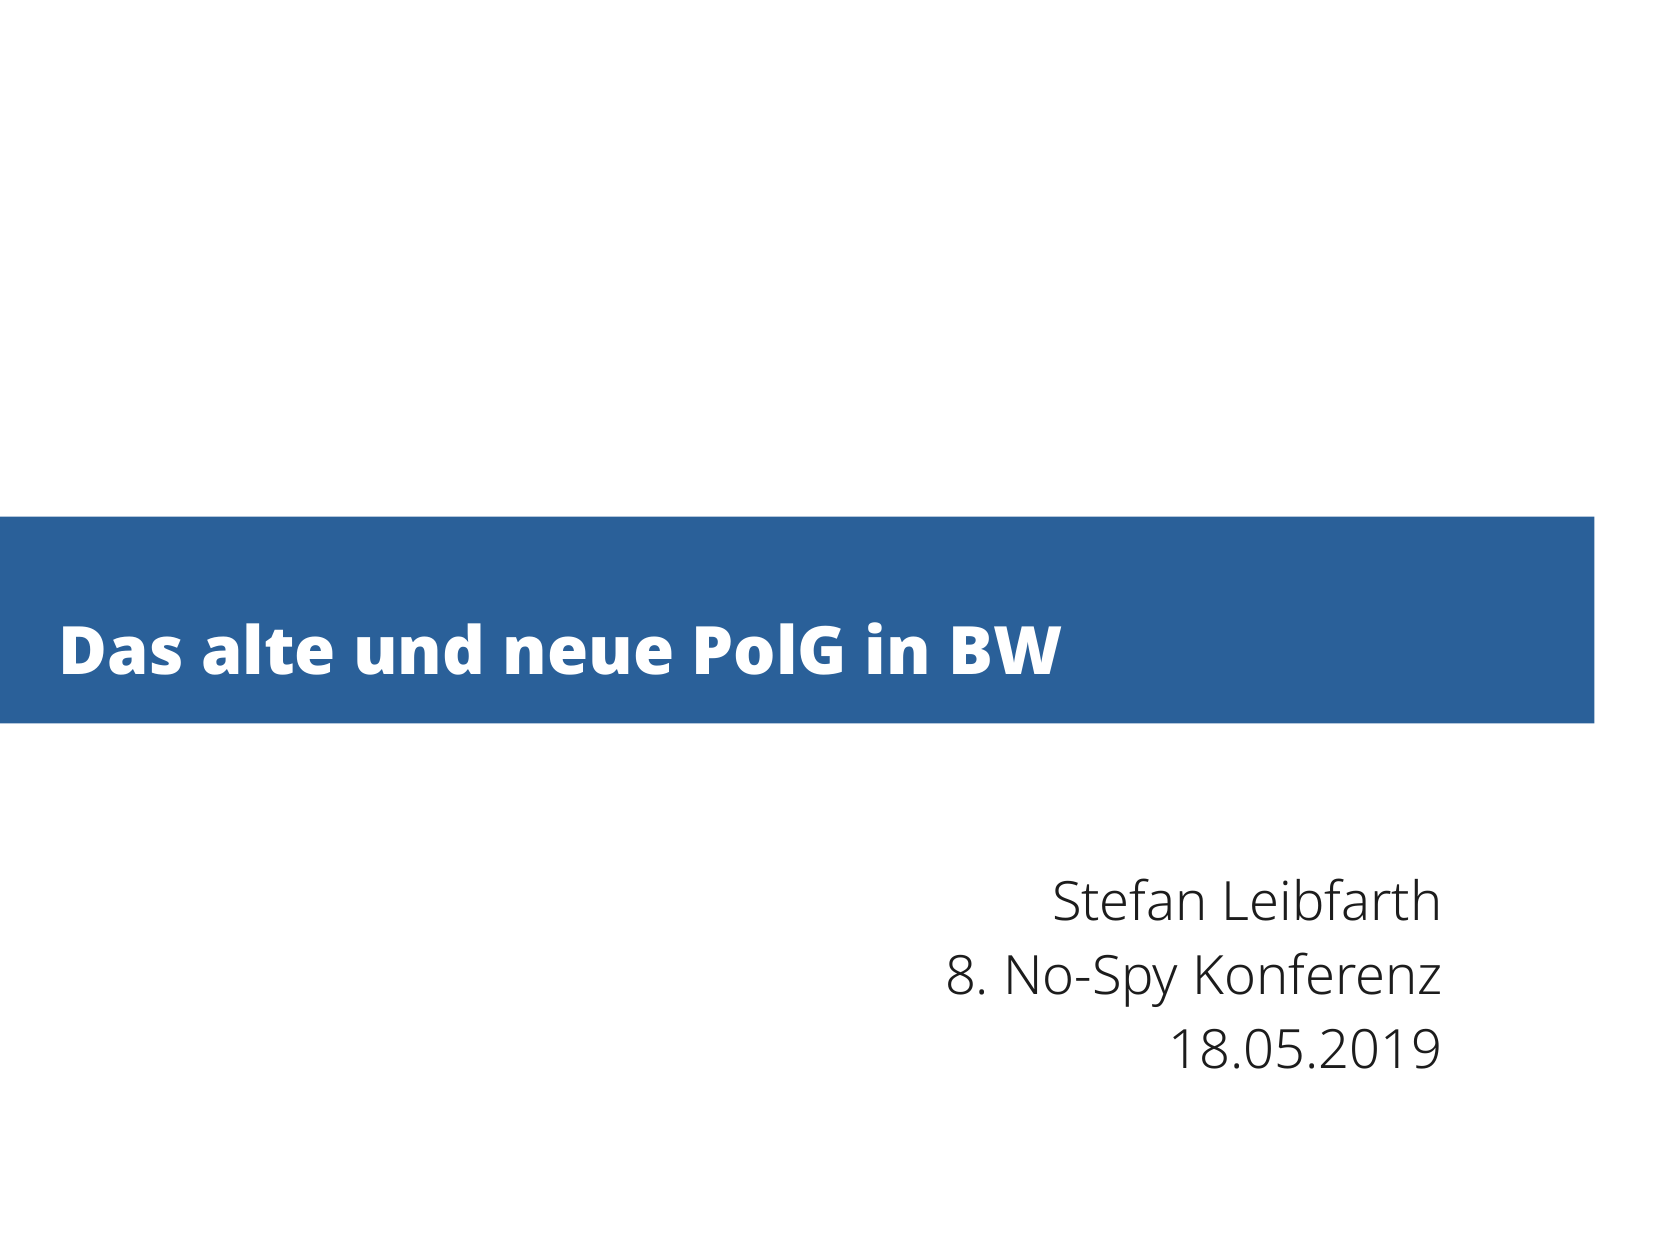

# Das alte und neue PolG in BW
Stefan Leibfarth
8. No-Spy Konferenz
18.05.2019